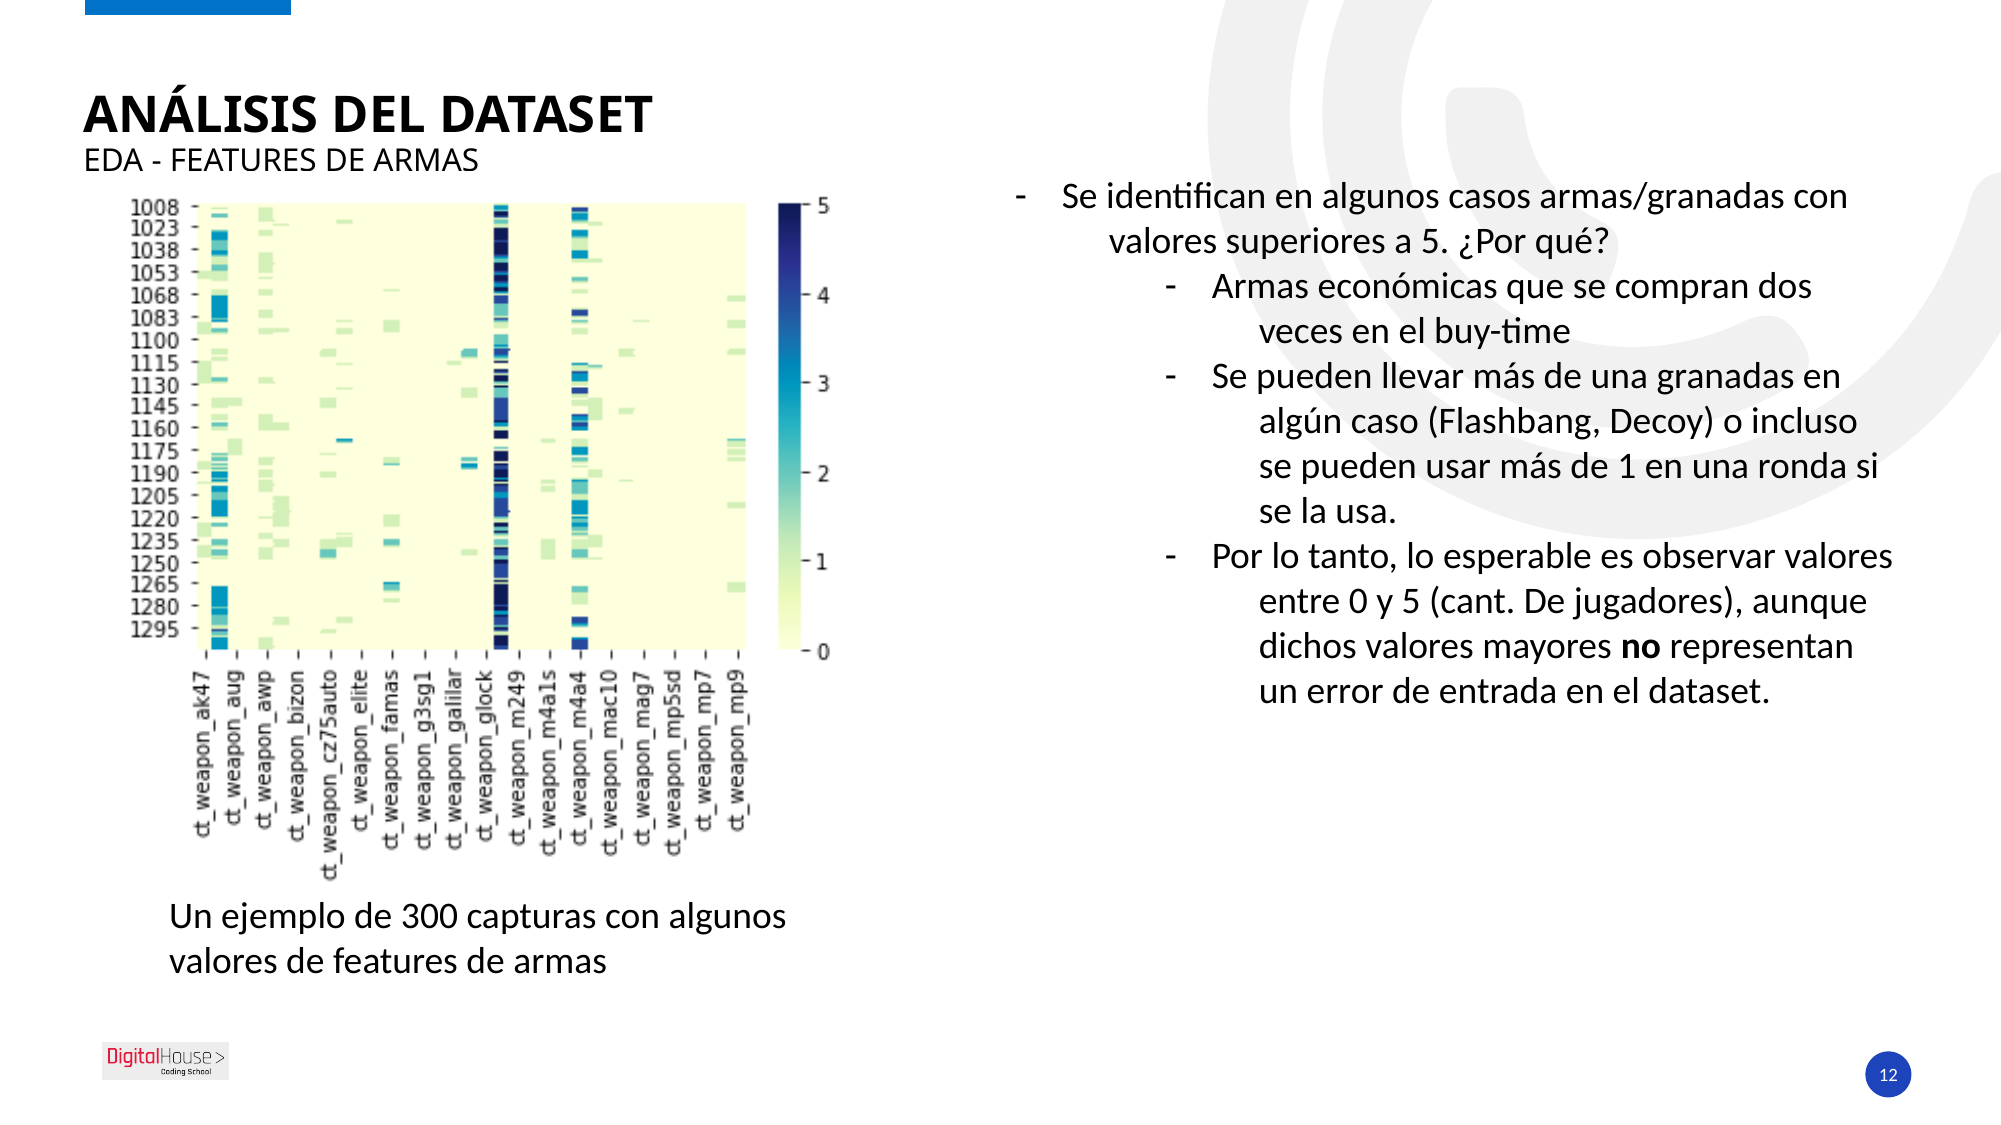

# ANÁLISIS DEL DATASET eda - features DE ARMAS
Se identifican en algunos casos armas/granadas con valores superiores a 5. ¿Por qué?
Armas económicas que se compran dos veces en el buy-time
Se pueden llevar más de una granadas en algún caso (Flashbang, Decoy) o incluso se pueden usar más de 1 en una ronda si se la usa.
Por lo tanto, lo esperable es observar valores entre 0 y 5 (cant. De jugadores), aunque dichos valores mayores no representan un error de entrada en el dataset.
Un ejemplo de 300 capturas con algunos valores de features de armas